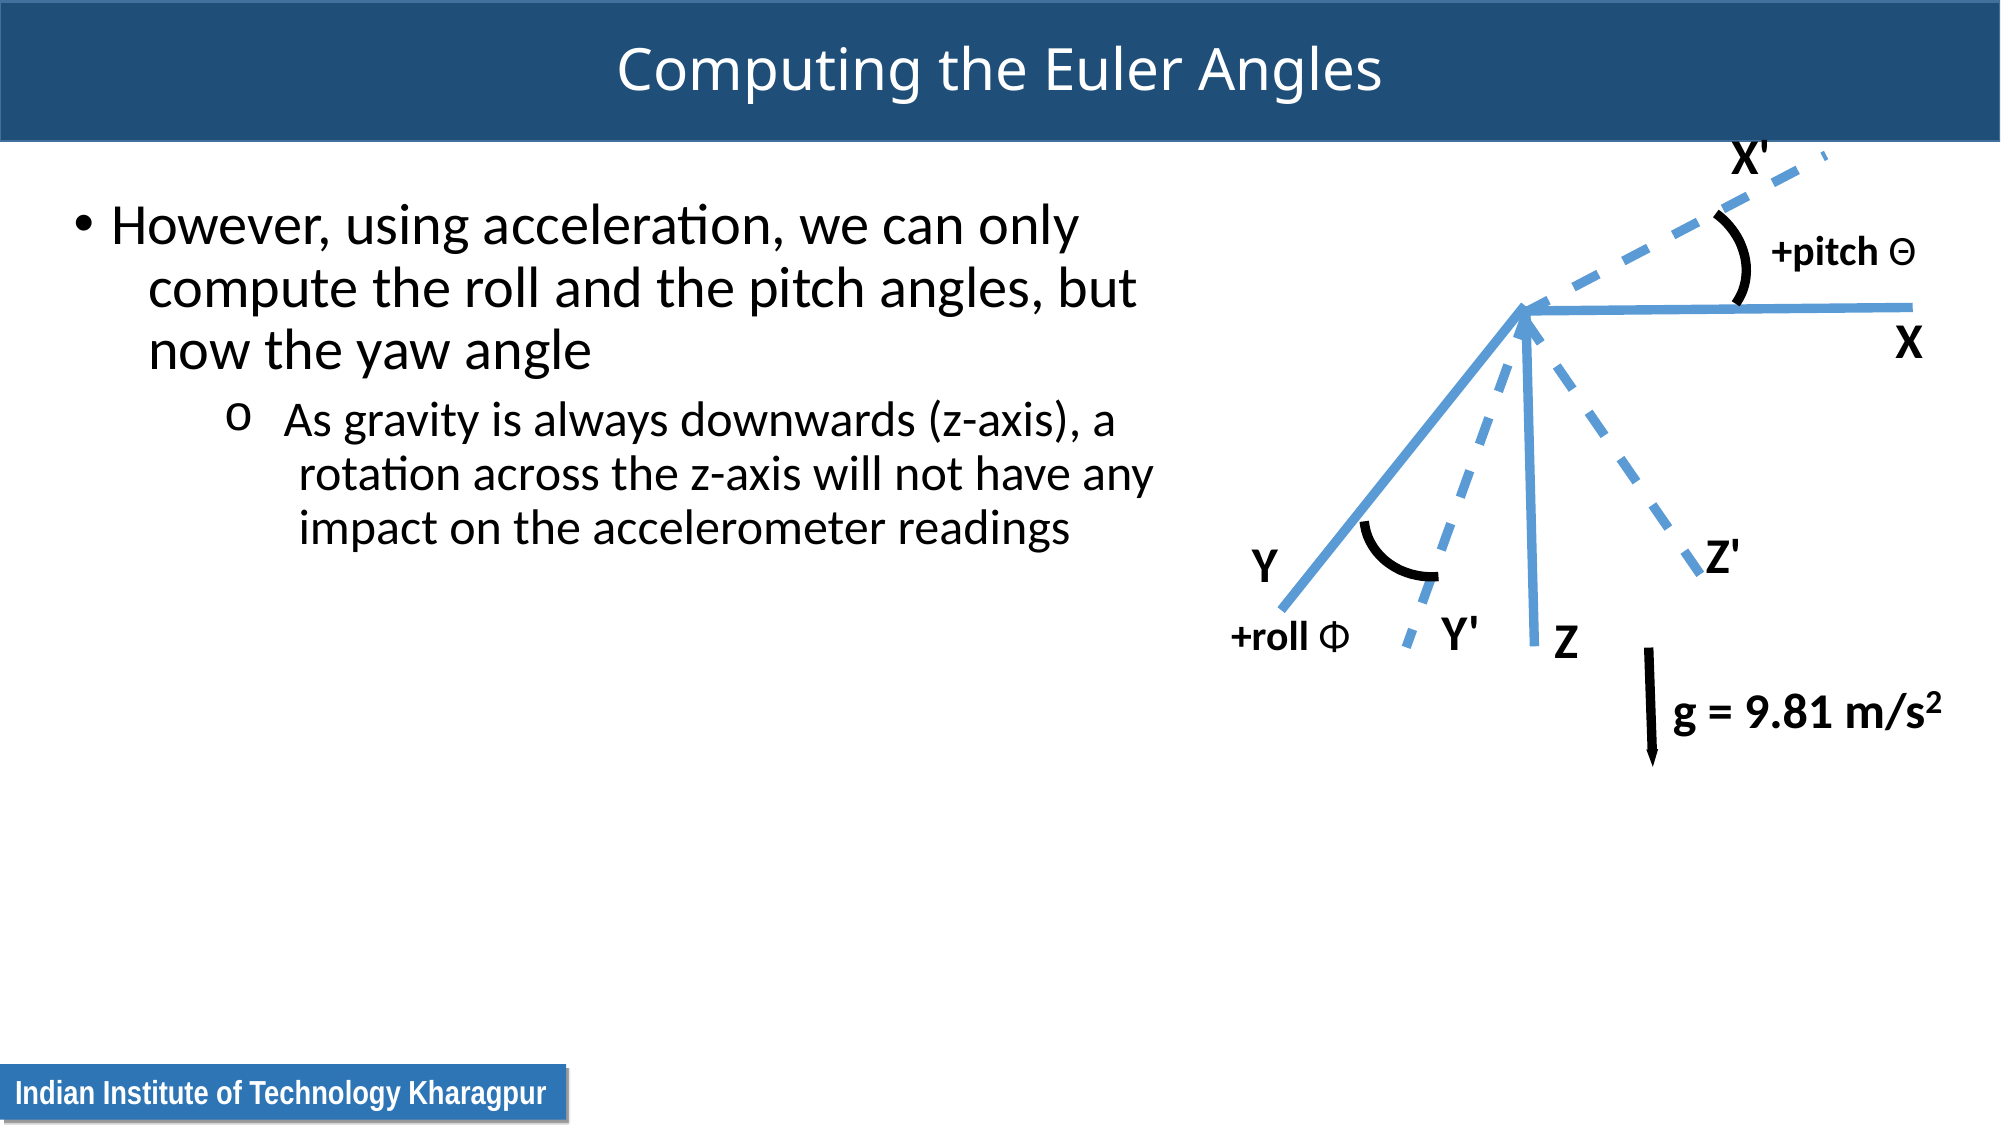

Computing the Euler Angles
X'
+pitch Θ
X
Z'
Y
Y'
+roll Φ
Z
g = 9.81 m/s2
# However, using acceleration, we can only compute the roll and the pitch angles, but now the yaw angle
  As gravity is always downwards (z-axis), a rotation across the z-axis will not have any impact on the accelerometer readings